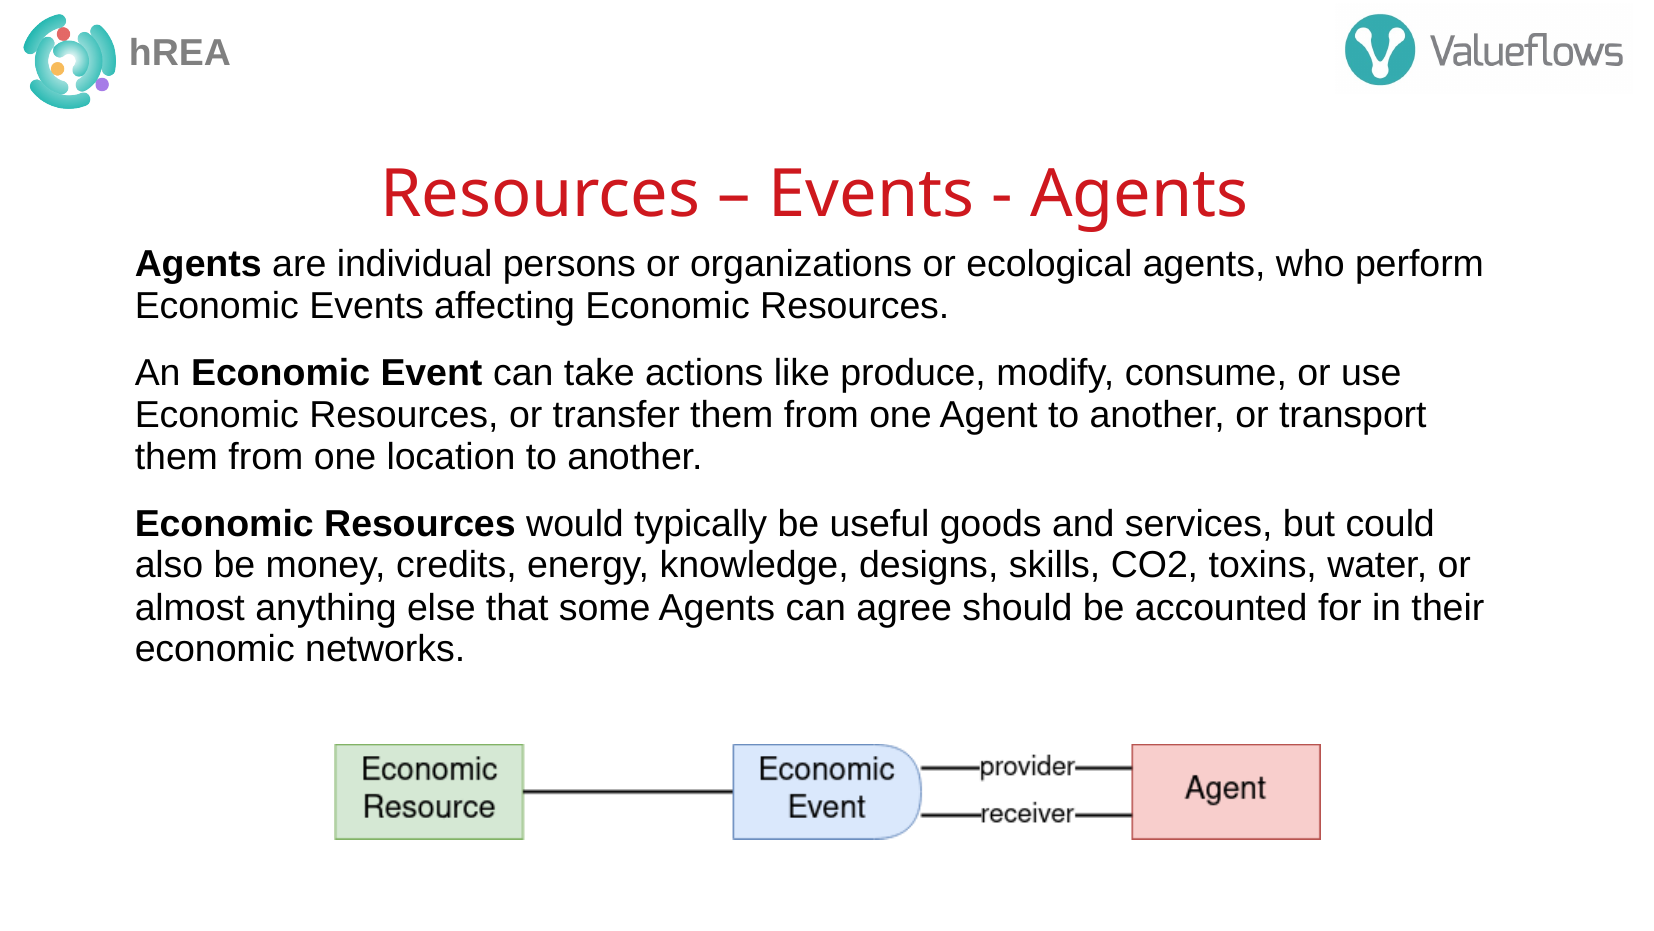

hREA
Resources – Events - Agents
Agents are individual persons or organizations or ecological agents, who perform Economic Events affecting Economic Resources.
An Economic Event can take actions like produce, modify, consume, or use Economic Resources, or transfer them from one Agent to another, or transport them from one location to another.
Economic Resources would typically be useful goods and services, but could also be money, credits, energy, knowledge, designs, skills, CO2, toxins, water, or almost anything else that some Agents can agree should be accounted for in their economic networks.